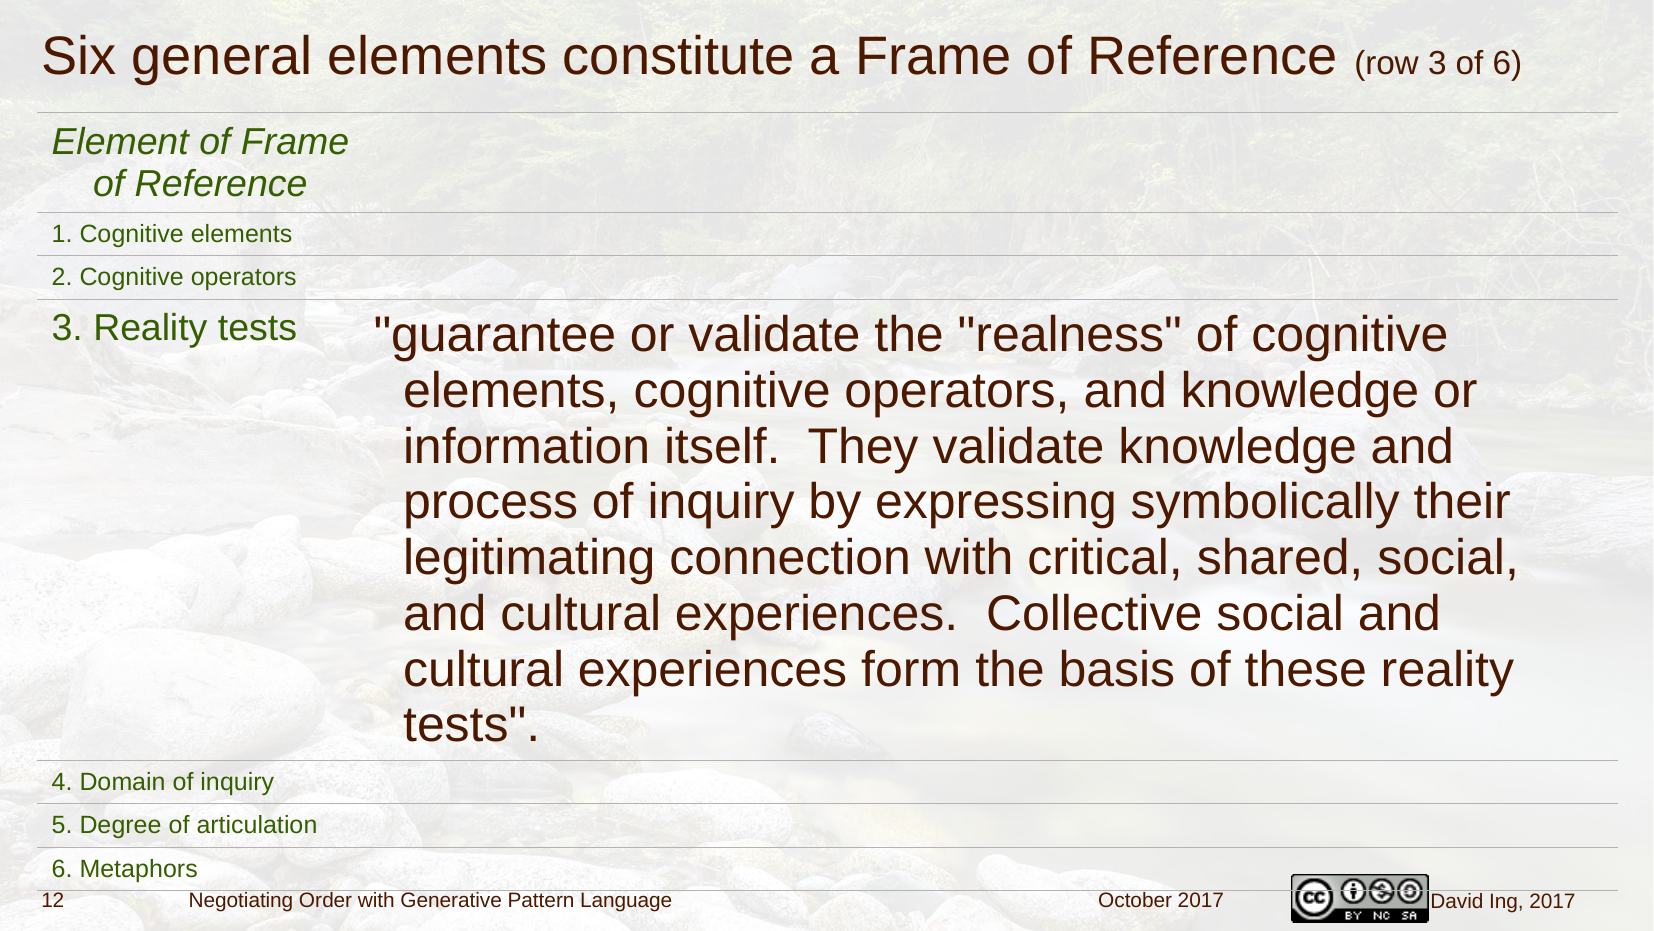

# Six general elements constitute a Frame of Reference (row 3 of 6)
| Element of Frame of Reference | |
| --- | --- |
| 1. Cognitive elements | |
| 2. Cognitive operators | |
| 3. Reality tests | "guarantee or validate the "realness" of cognitive elements, cognitive operators, and knowledge or information itself. They validate knowledge and process of inquiry by expressing symbolically their legitimating connection with critical, shared, social, and cultural experiences. Collective social and cultural experiences form the basis of these reality tests". |
| 4. Domain of inquiry | |
| 5. Degree of articulation | |
| 6. Metaphors | |
Negotiating Order with Generative Pattern Language
October 2017
12